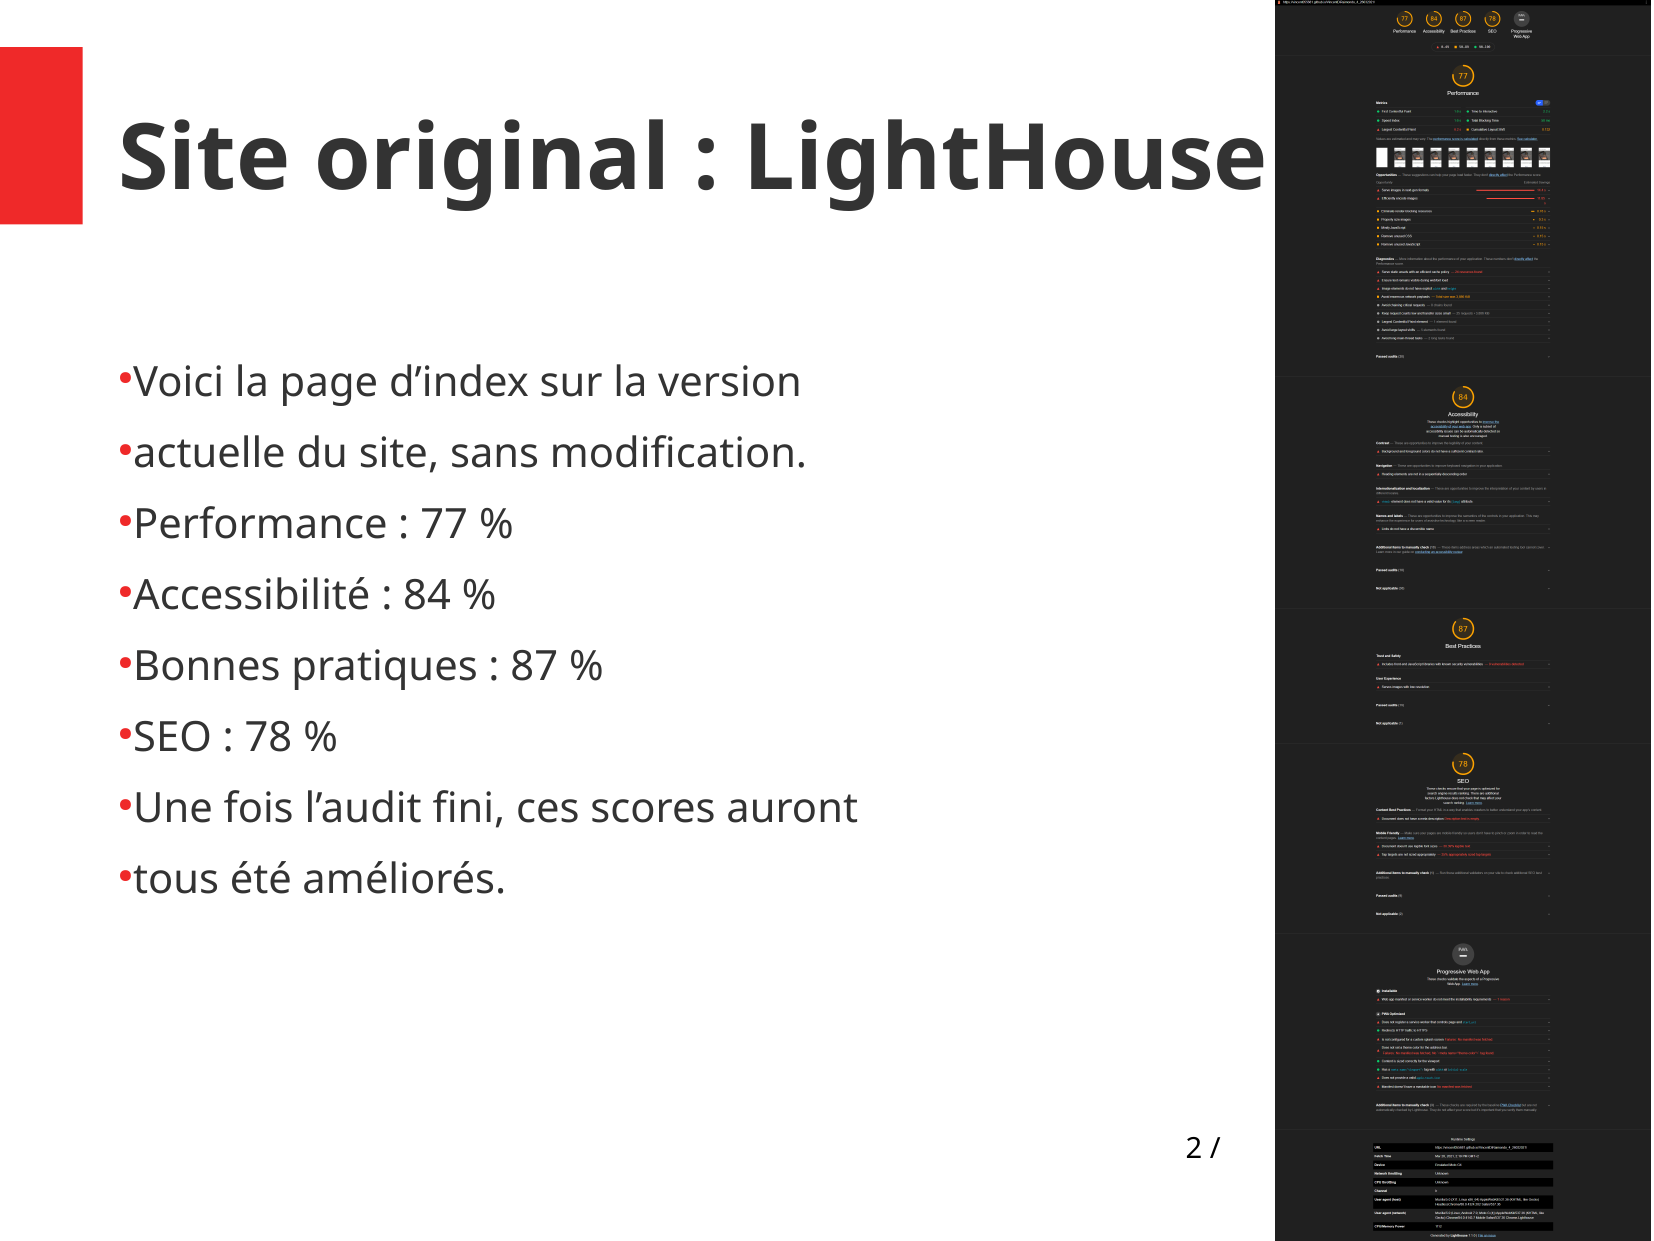

# Site original : LightHouse
Voici la page d’index sur la version
actuelle du site, sans modification.
Performance : 77 %
Accessibilité : 84 %
Bonnes pratiques : 87 %
SEO : 78 %
Une fois l’audit fini, ces scores auront
tous été améliorés.
1 /